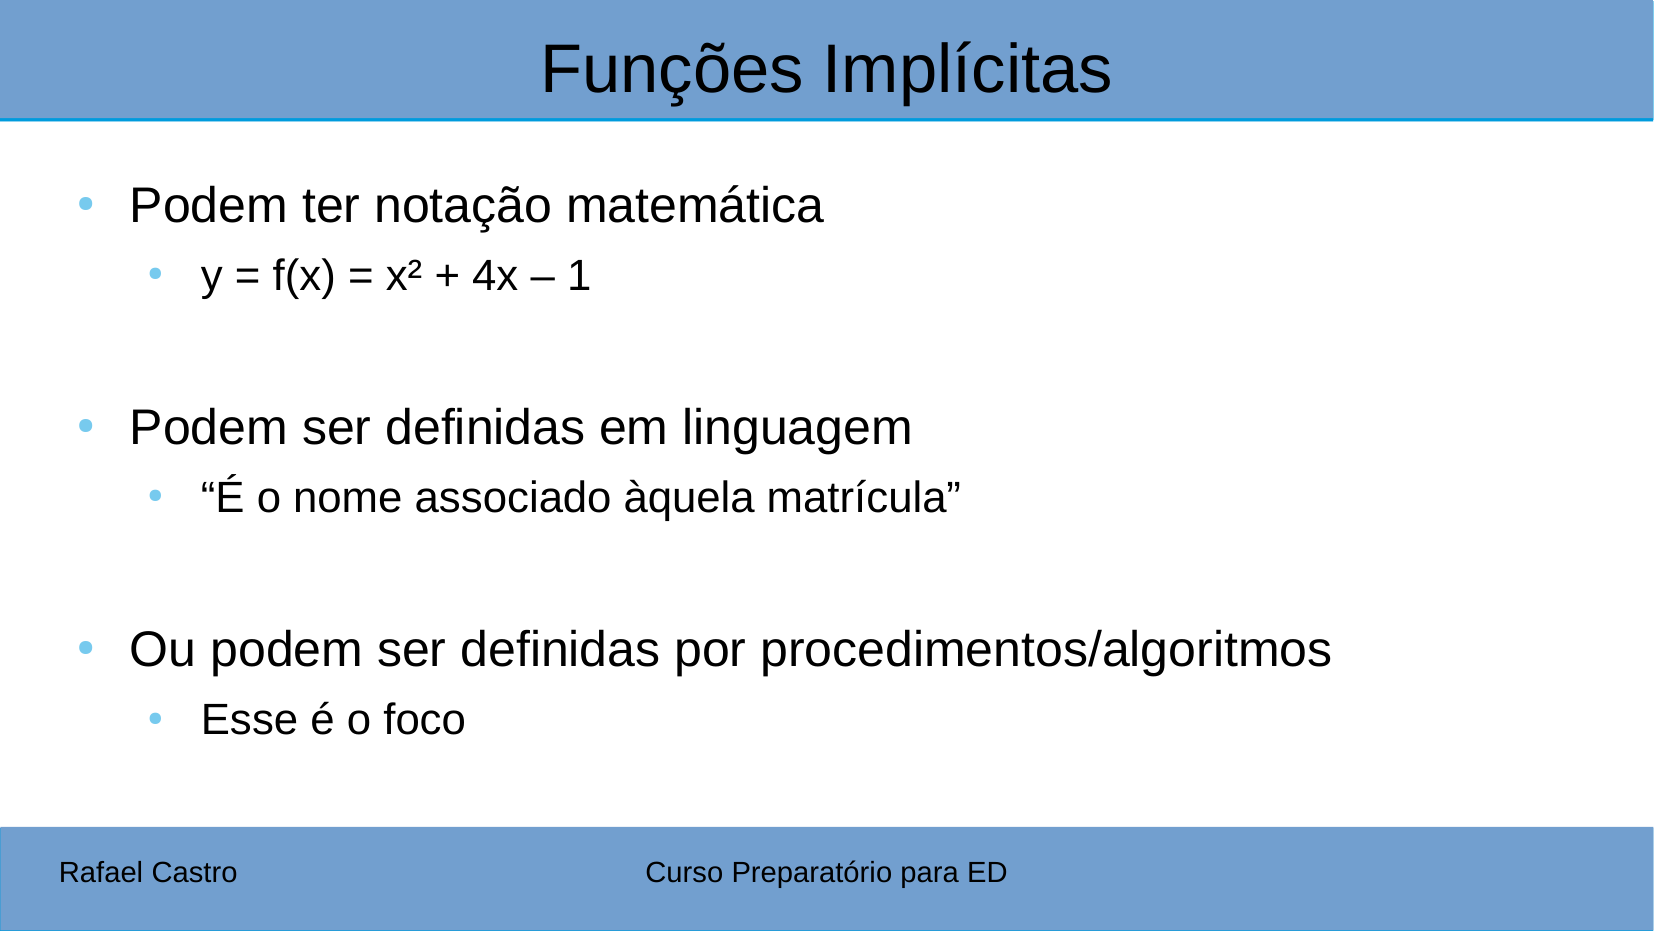

# Funções Implícitas
Podem ter notação matemática
y = f(x) = x² + 4x – 1
Podem ser definidas em linguagem
“É o nome associado àquela matrícula”
Ou podem ser definidas por procedimentos/algoritmos
Esse é o foco
Curso Preparatório para ED